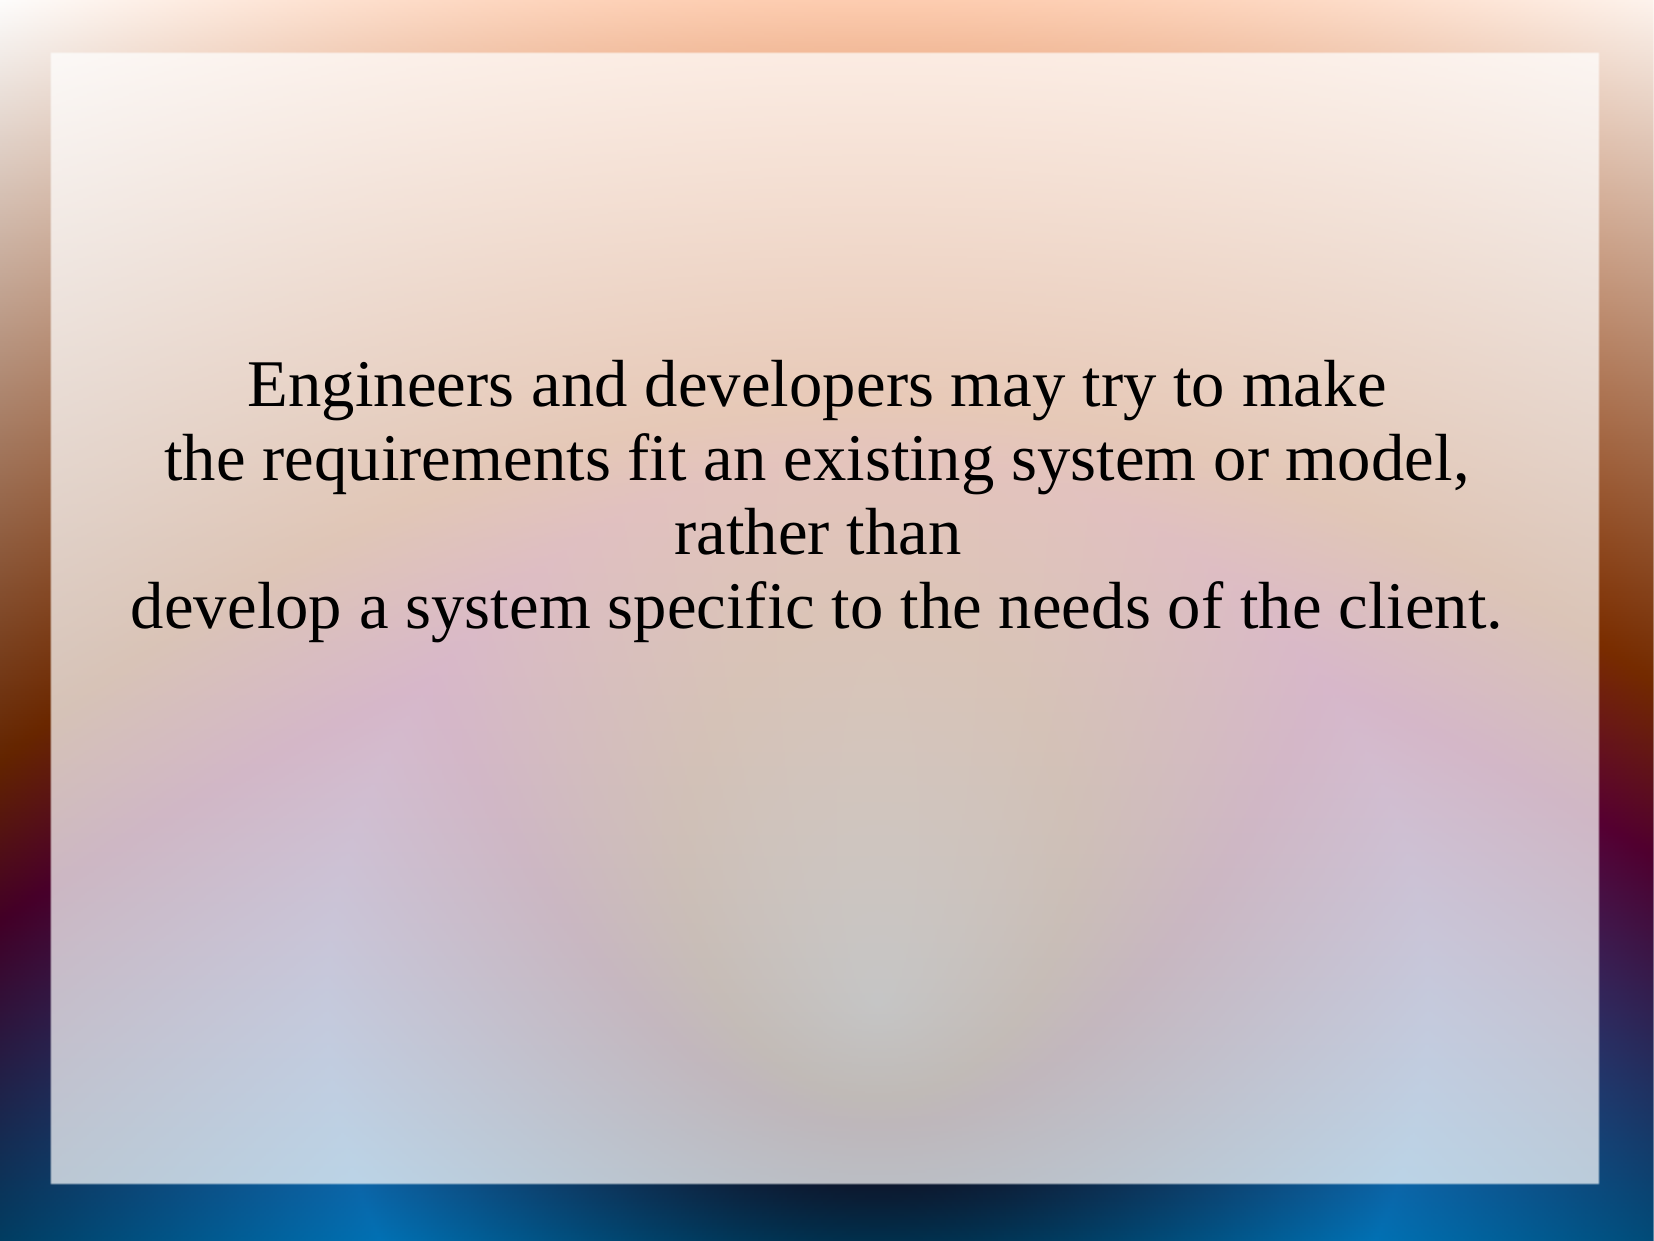

# Engineers and developers may try to make
the requirements fit an existing system or model,
rather than
develop a system specific to the needs of the client.